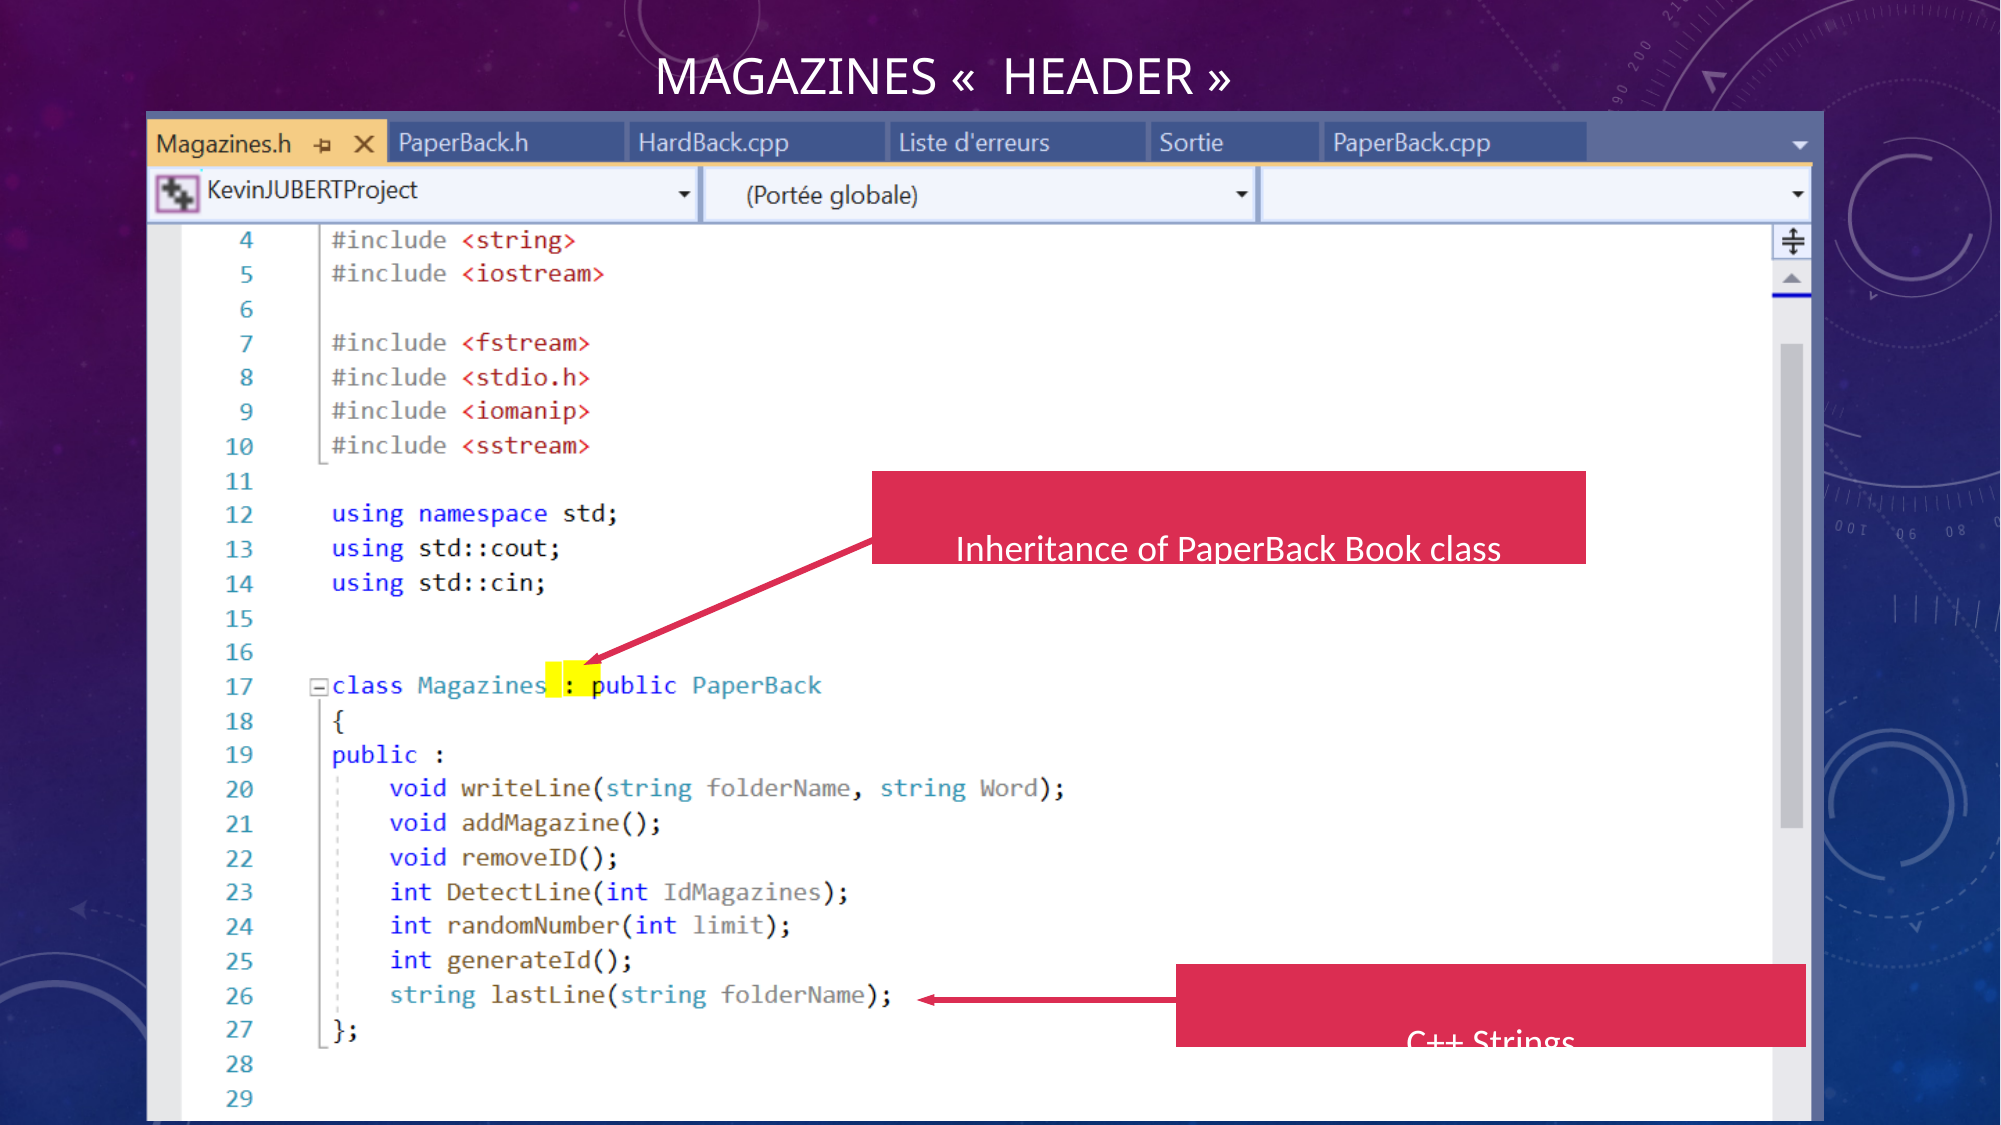

# Magazines «  Header »
Inheritance of PaperBack Book class
C++ Strings